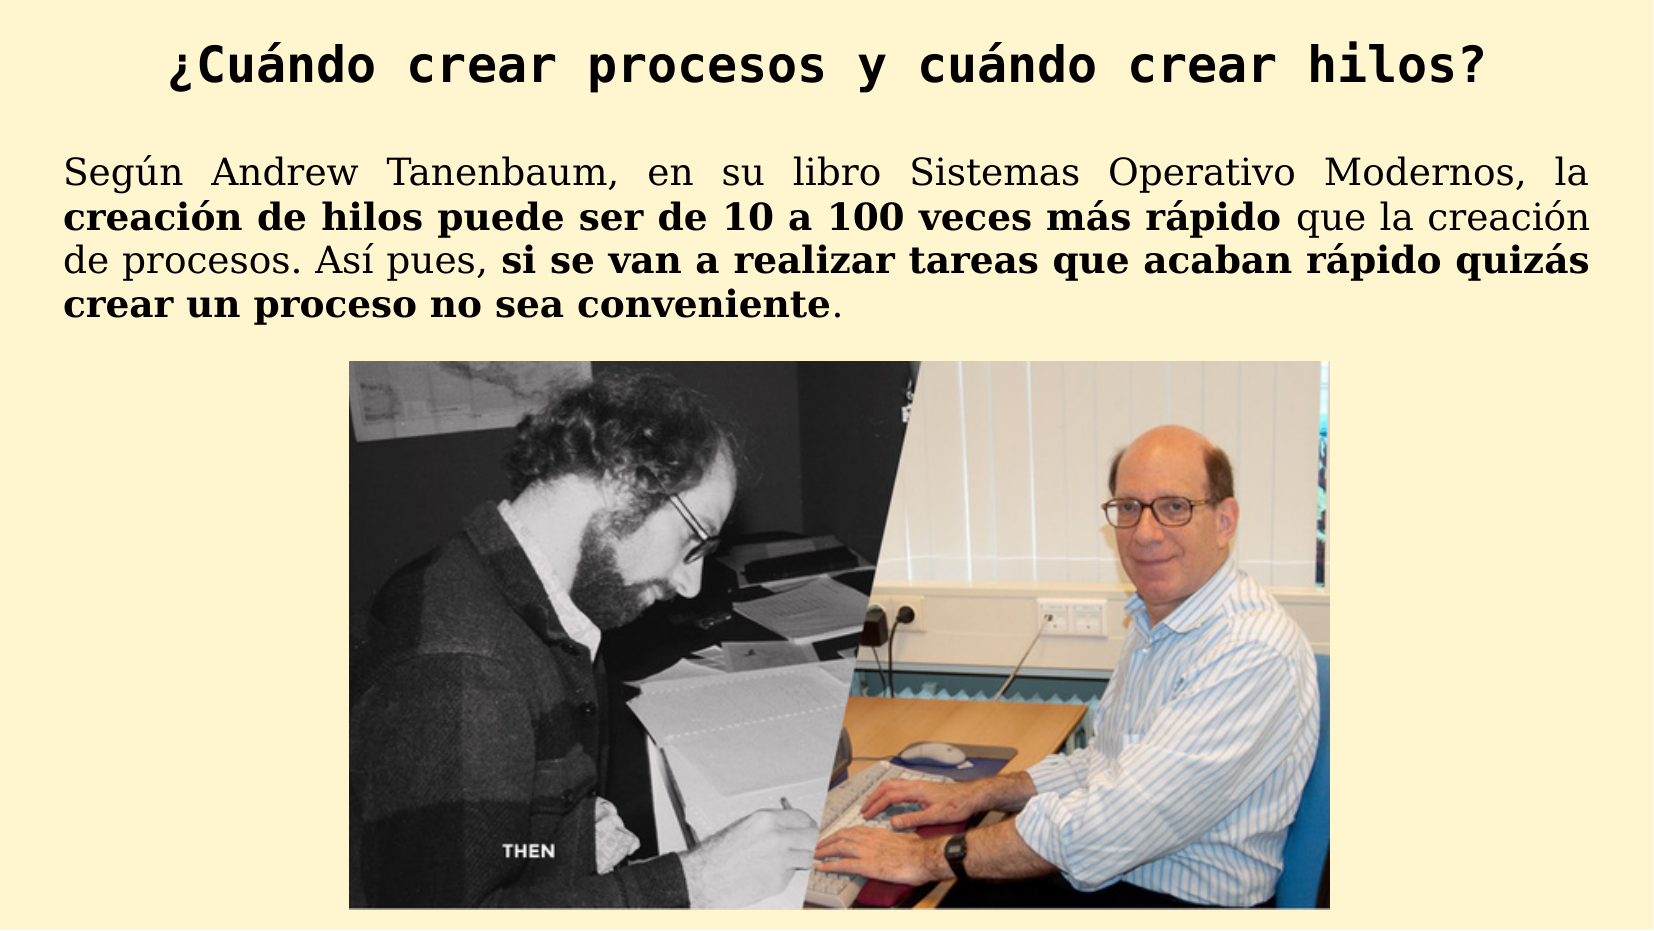

# ¿Cuándo crear procesos y cuándo crear hilos?
Según Andrew Tanenbaum, en su libro Sistemas Operativo Modernos, la creación de hilos puede ser de 10 a 100 veces más rápido que la creación de procesos. Así pues, si se van a realizar tareas que acaban rápido quizás crear un proceso no sea conveniente.